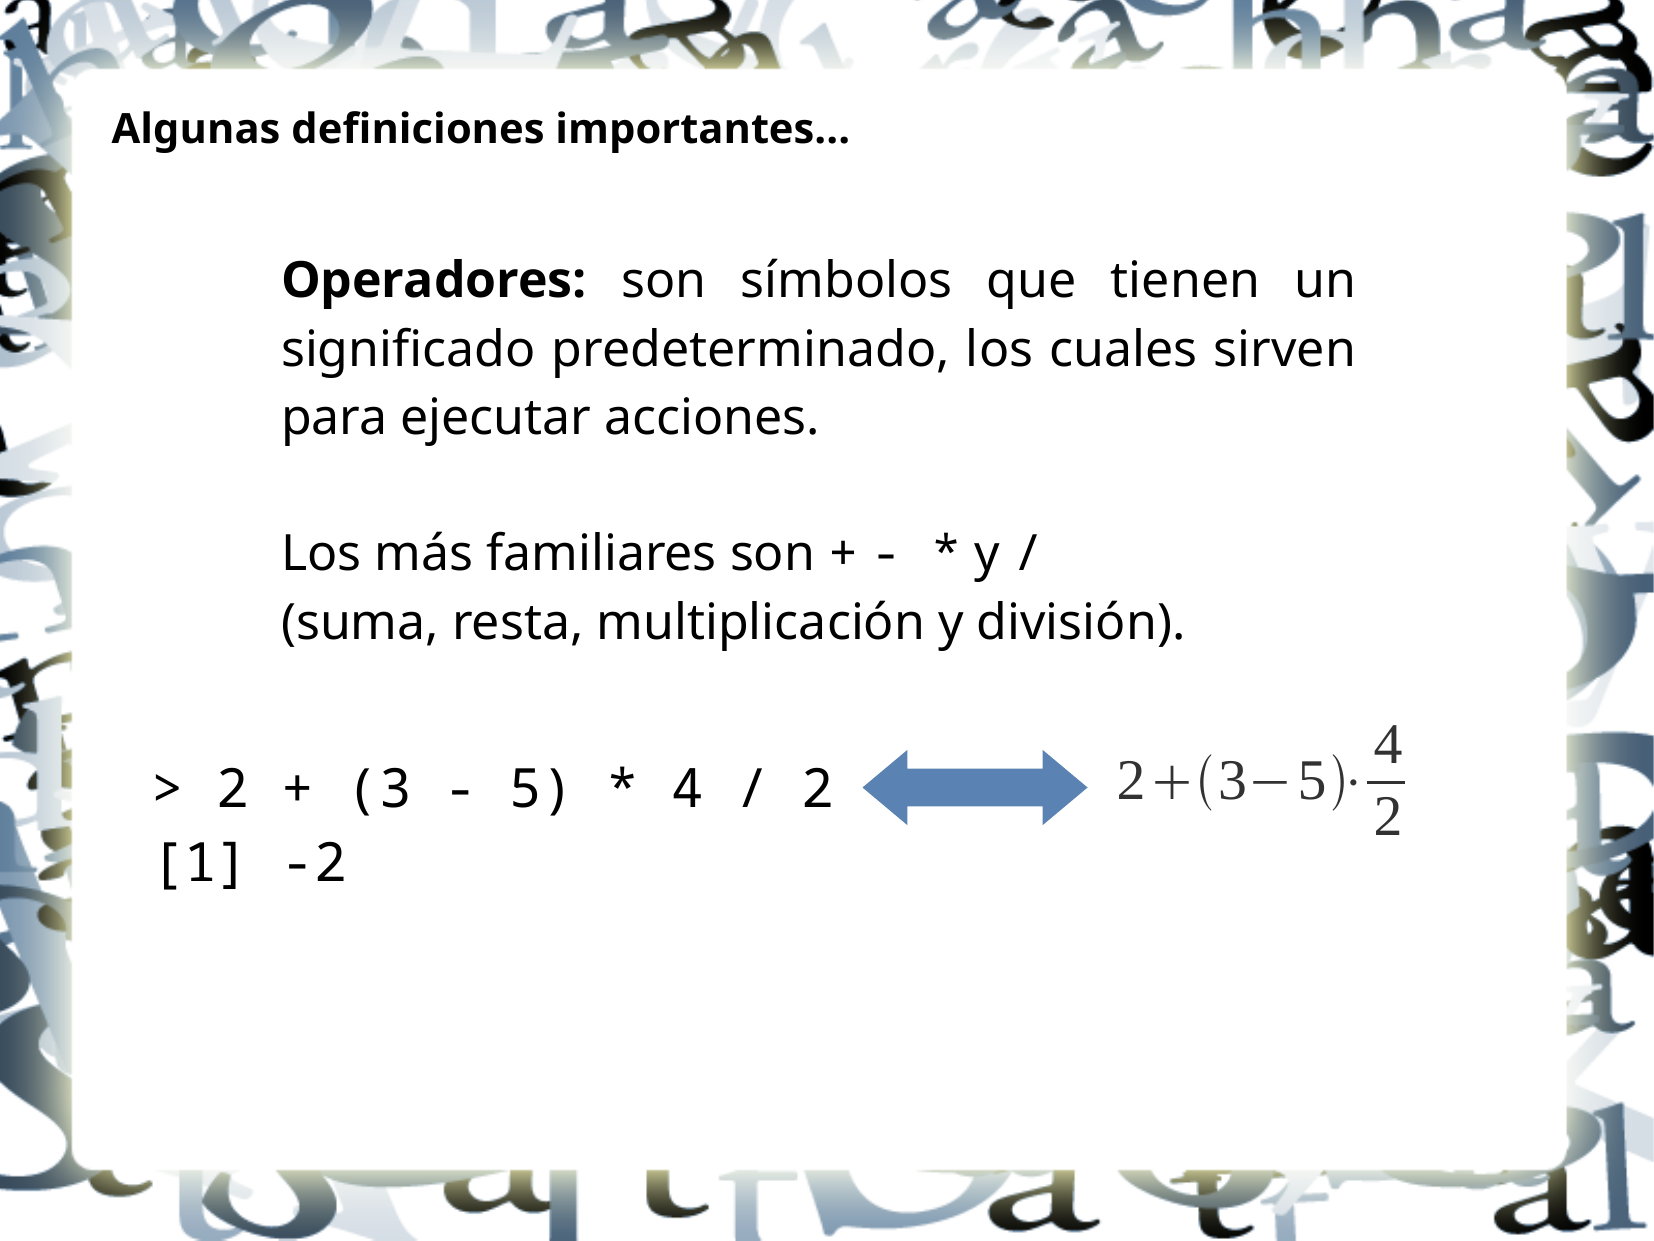

Algunas definiciones importantes...
Operadores: son símbolos que tienen un significado predeterminado, los cuales sirven para ejecutar acciones.
Los más familiares son + - * y /
(suma, resta, multiplicación y división).
> 2 + (3 - 5) * 4 / 2
[1] -2